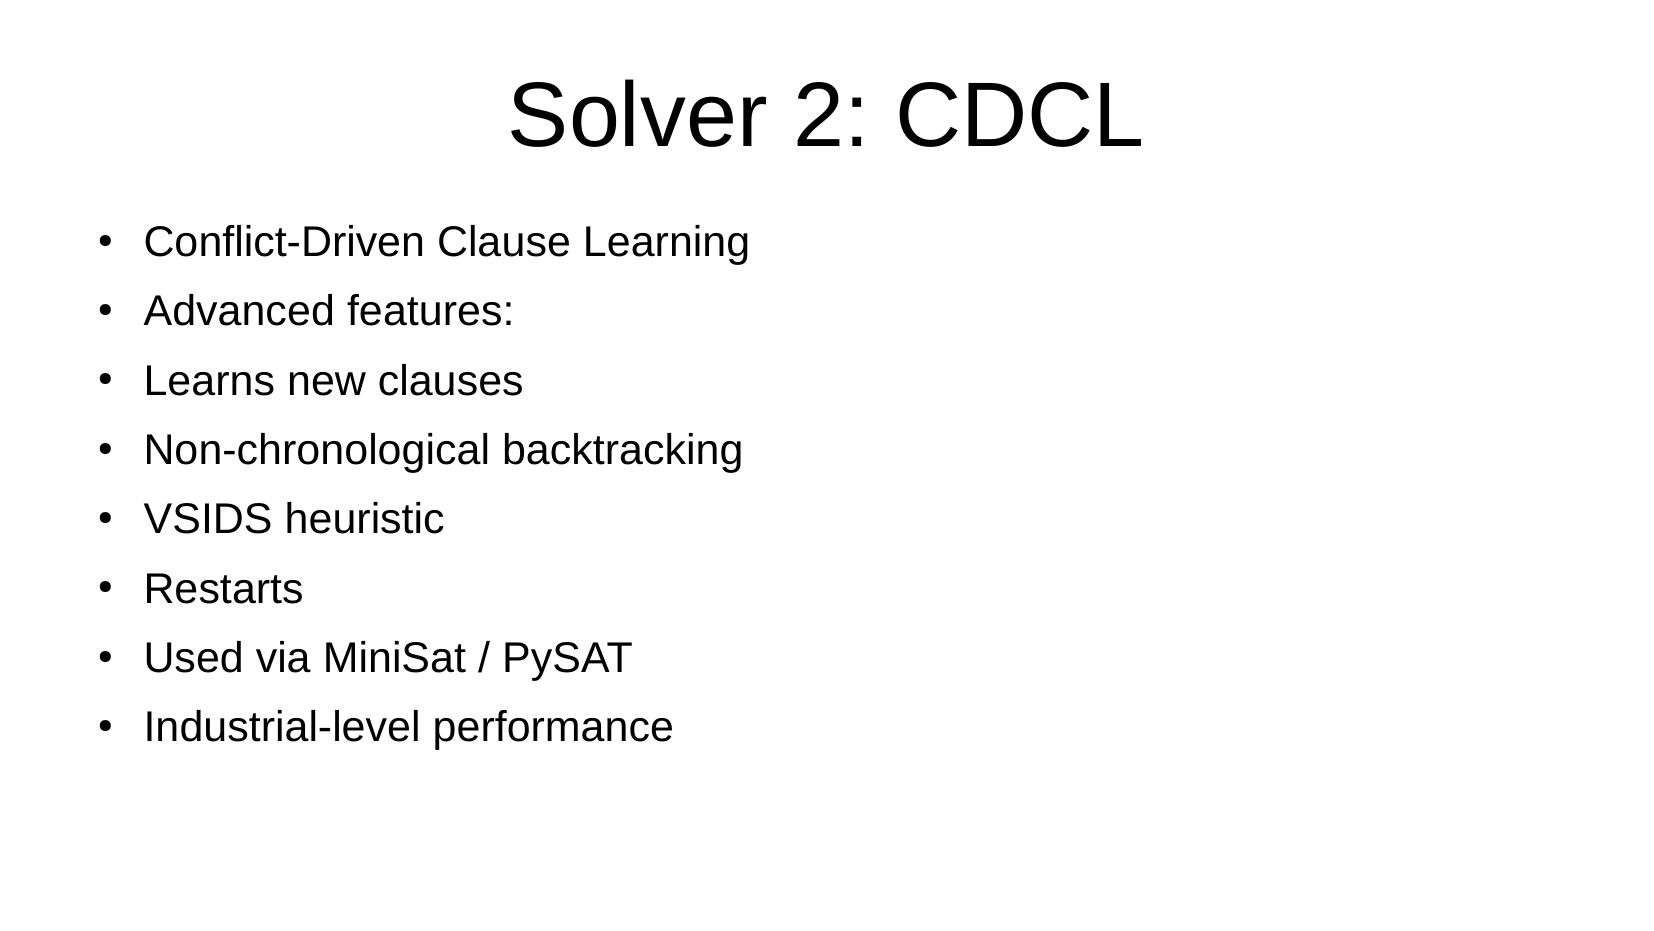

# Solver 2: CDCL
Conflict-Driven Clause Learning
Advanced features:
Learns new clauses
Non-chronological backtracking
VSIDS heuristic
Restarts
Used via MiniSat / PySAT
Industrial-level performance